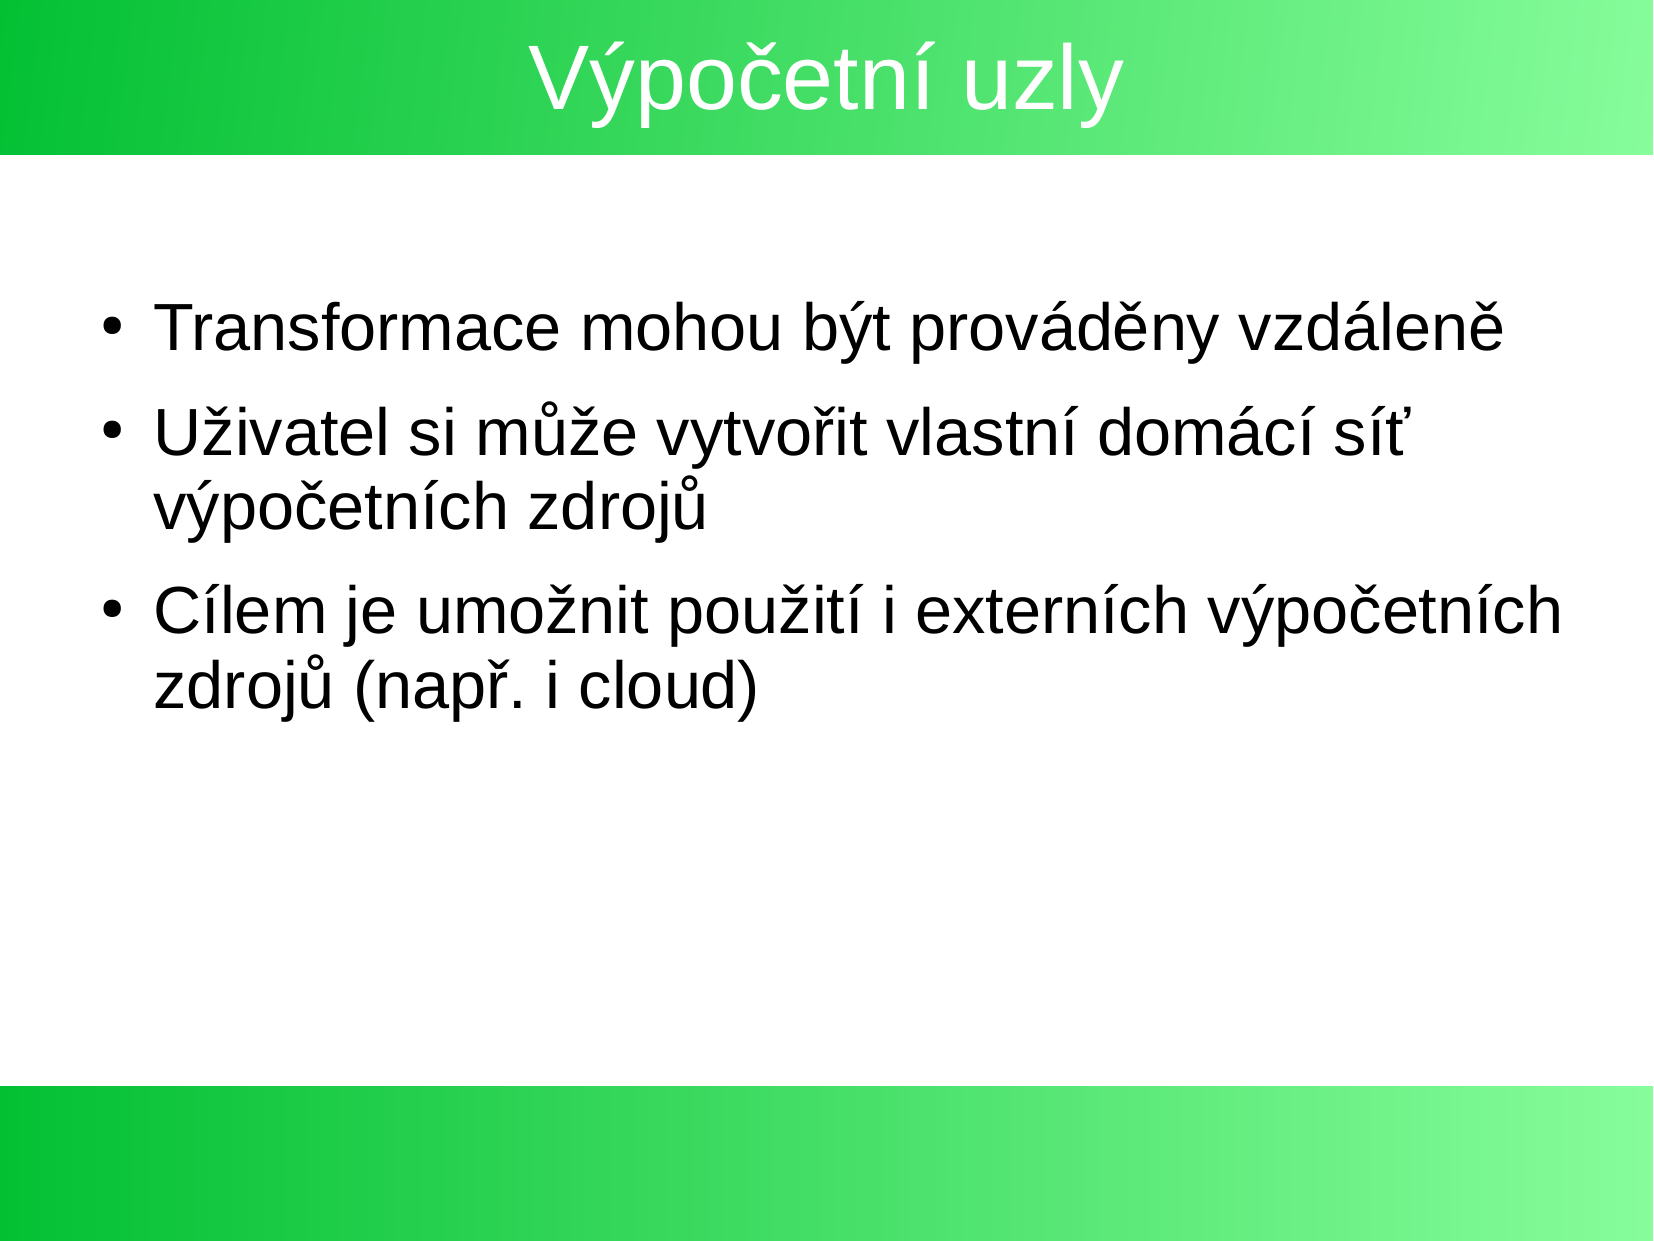

# Výpočetní uzly
Transformace mohou být prováděny vzdáleně
Uživatel si může vytvořit vlastní domácí síť výpočetních zdrojů
Cílem je umožnit použití i externích výpočetních zdrojů (např. i cloud)